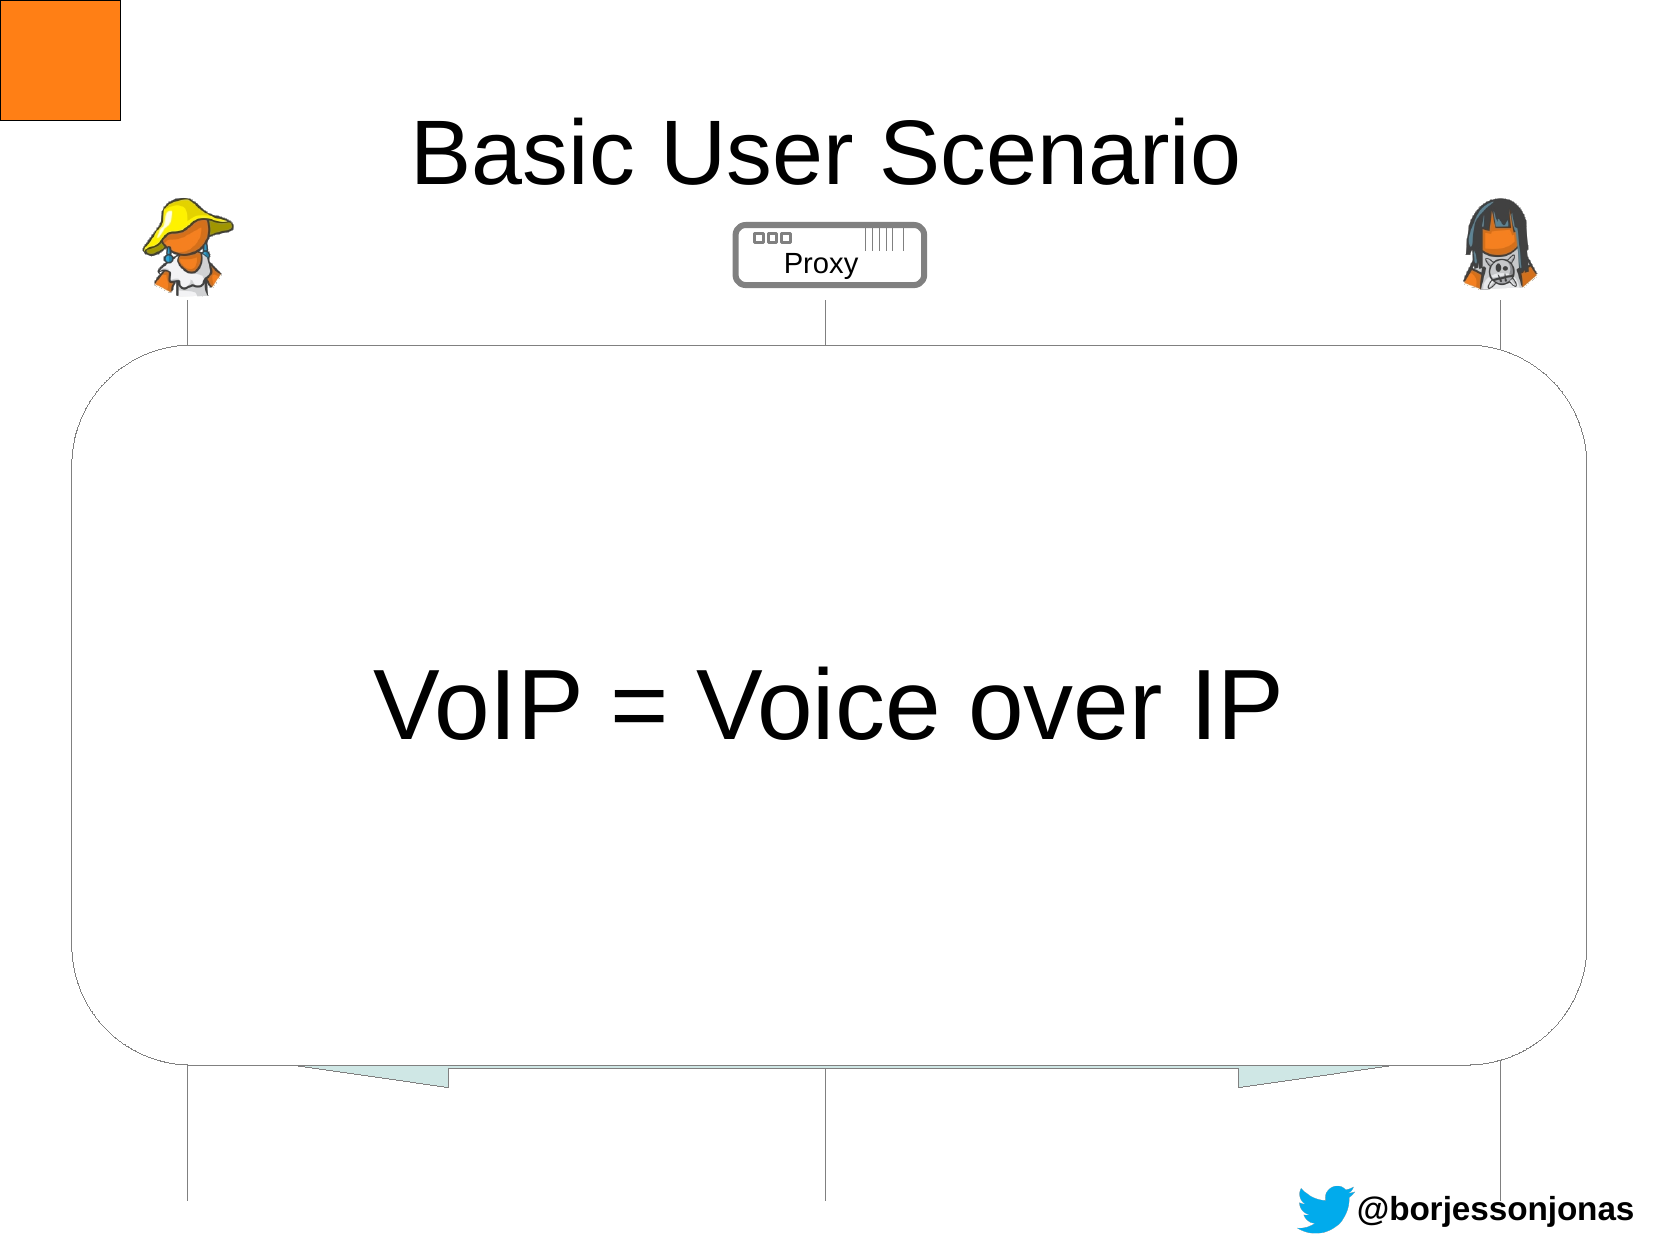

# Basic User Scenario
Proxy
VoIP = Voice over IP
INVITE sip:bob@aboutsip.com
INVITE sip:bob@192.168.0.100
180 Ringing
180 Ringing
200 OK
200 OK
ACK
ACK
audio